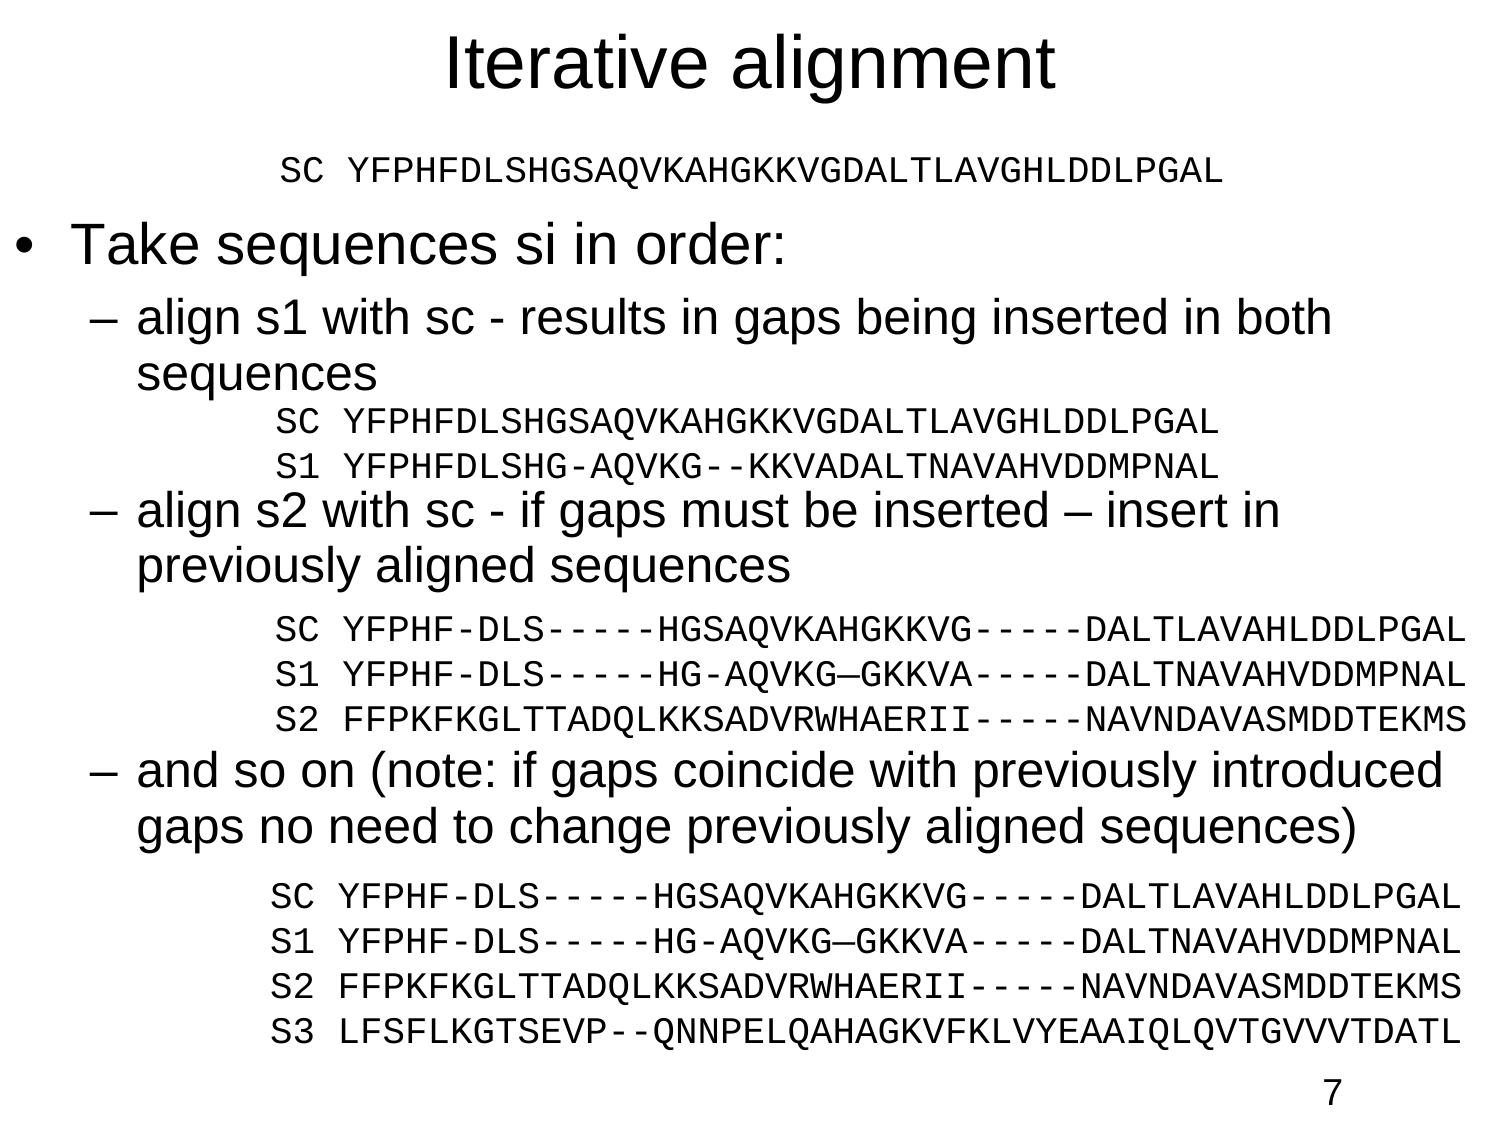

# Iterative alignment
Take sequences si in order:
align s1 with sc - results in gaps being inserted in both sequences
align s2 with sc - if gaps must be inserted – insert in previously aligned sequences
and so on (note: if gaps coincide with previously introduced gaps no need to change previously aligned sequences)
SC YFPHFDLSHGSAQVKAHGKKVGDALTLAVGHLDDLPGAL
SC YFPHFDLSHGSAQVKAHGKKVGDALTLAVGHLDDLPGAL
S1 YFPHFDLSHG-AQVKG--KKVADALTNAVAHVDDMPNAL
SC YFPHF-DLS-----HGSAQVKAHGKKVG-----DALTLAVAHLDDLPGAL
S1 YFPHF-DLS-----HG-AQVKG—GKKVA-----DALTNAVAHVDDMPNAL
S2 FFPKFKGLTTADQLKKSADVRWHAERII-----NAVNDAVASMDDTEKMS
SC YFPHF-DLS-----HGSAQVKAHGKKVG-----DALTLAVAHLDDLPGAL
S1 YFPHF-DLS-----HG-AQVKG—GKKVA-----DALTNAVAHVDDMPNAL
S2 FFPKFKGLTTADQLKKSADVRWHAERII-----NAVNDAVASMDDTEKMS
S3 LFSFLKGTSEVP--QNNPELQAHAGKVFKLVYEAAIQLQVTGVVVTDATL
7